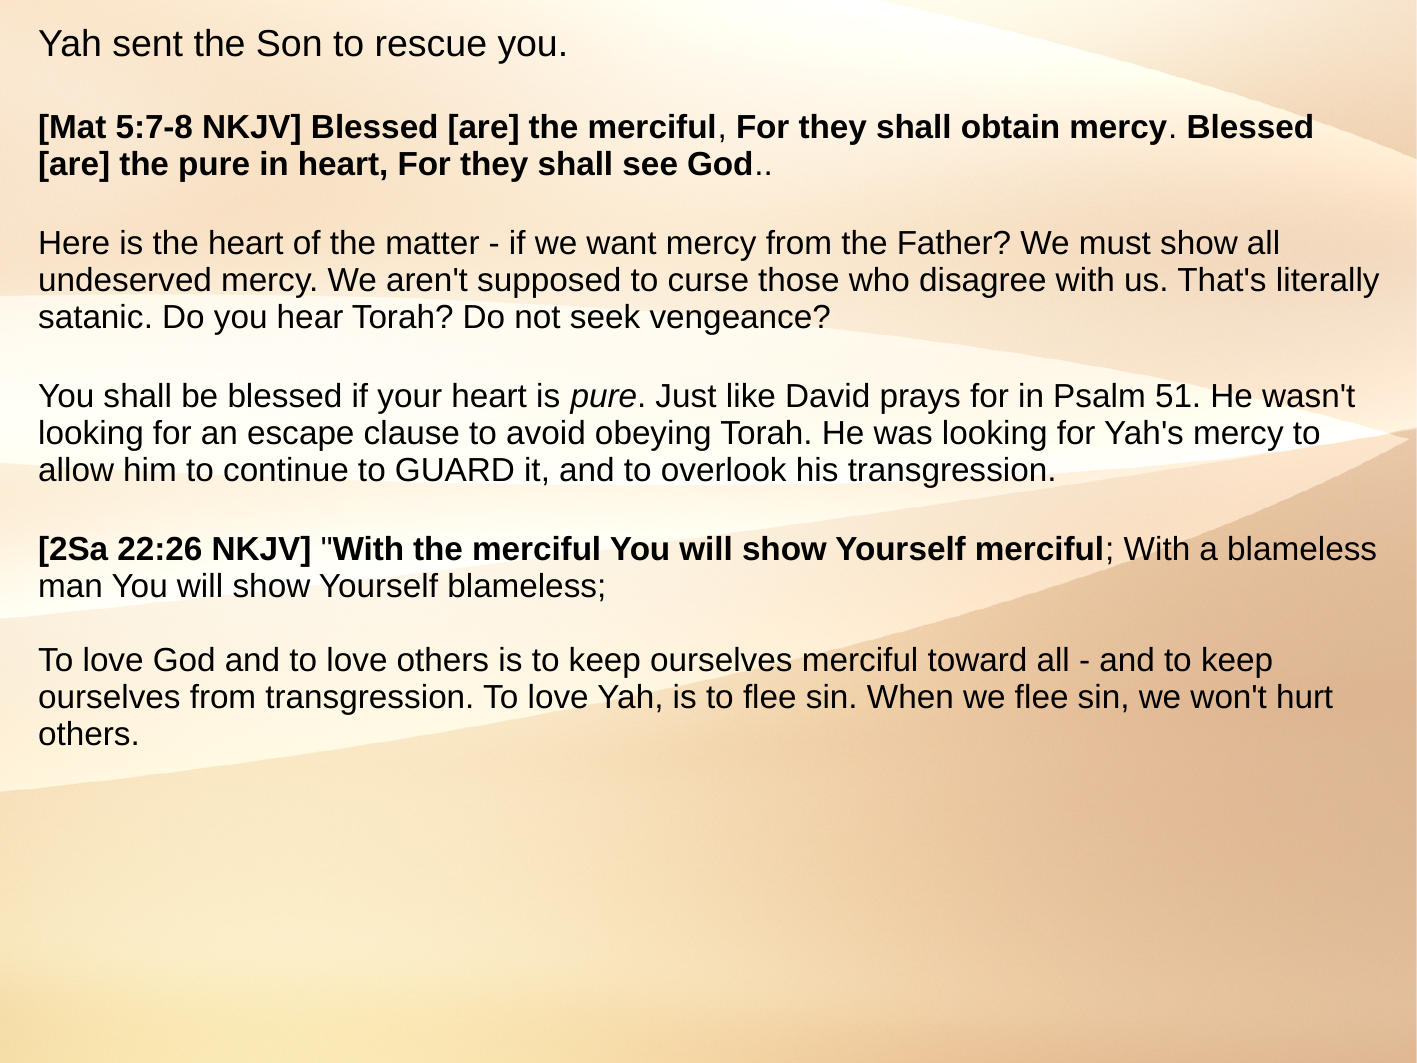

Yah sent the Son to rescue you.
[Mat 5:7-8 NKJV] Blessed [are] the merciful, For they shall obtain mercy. Blessed [are] the pure in heart, For they shall see God..
Here is the heart of the matter - if we want mercy from the Father? We must show all undeserved mercy. We aren't supposed to curse those who disagree with us. That's literally satanic. Do you hear Torah? Do not seek vengeance?
You shall be blessed if your heart is pure. Just like David prays for in Psalm 51. He wasn't looking for an escape clause to avoid obeying Torah. He was looking for Yah's mercy to allow him to continue to GUARD it, and to overlook his transgression.
[2Sa 22:26 NKJV] "With the merciful You will show Yourself merciful; With a blameless man You will show Yourself blameless;
To love God and to love others is to keep ourselves merciful toward all - and to keep ourselves from transgression. To love Yah, is to flee sin. When we flee sin, we won't hurt others.